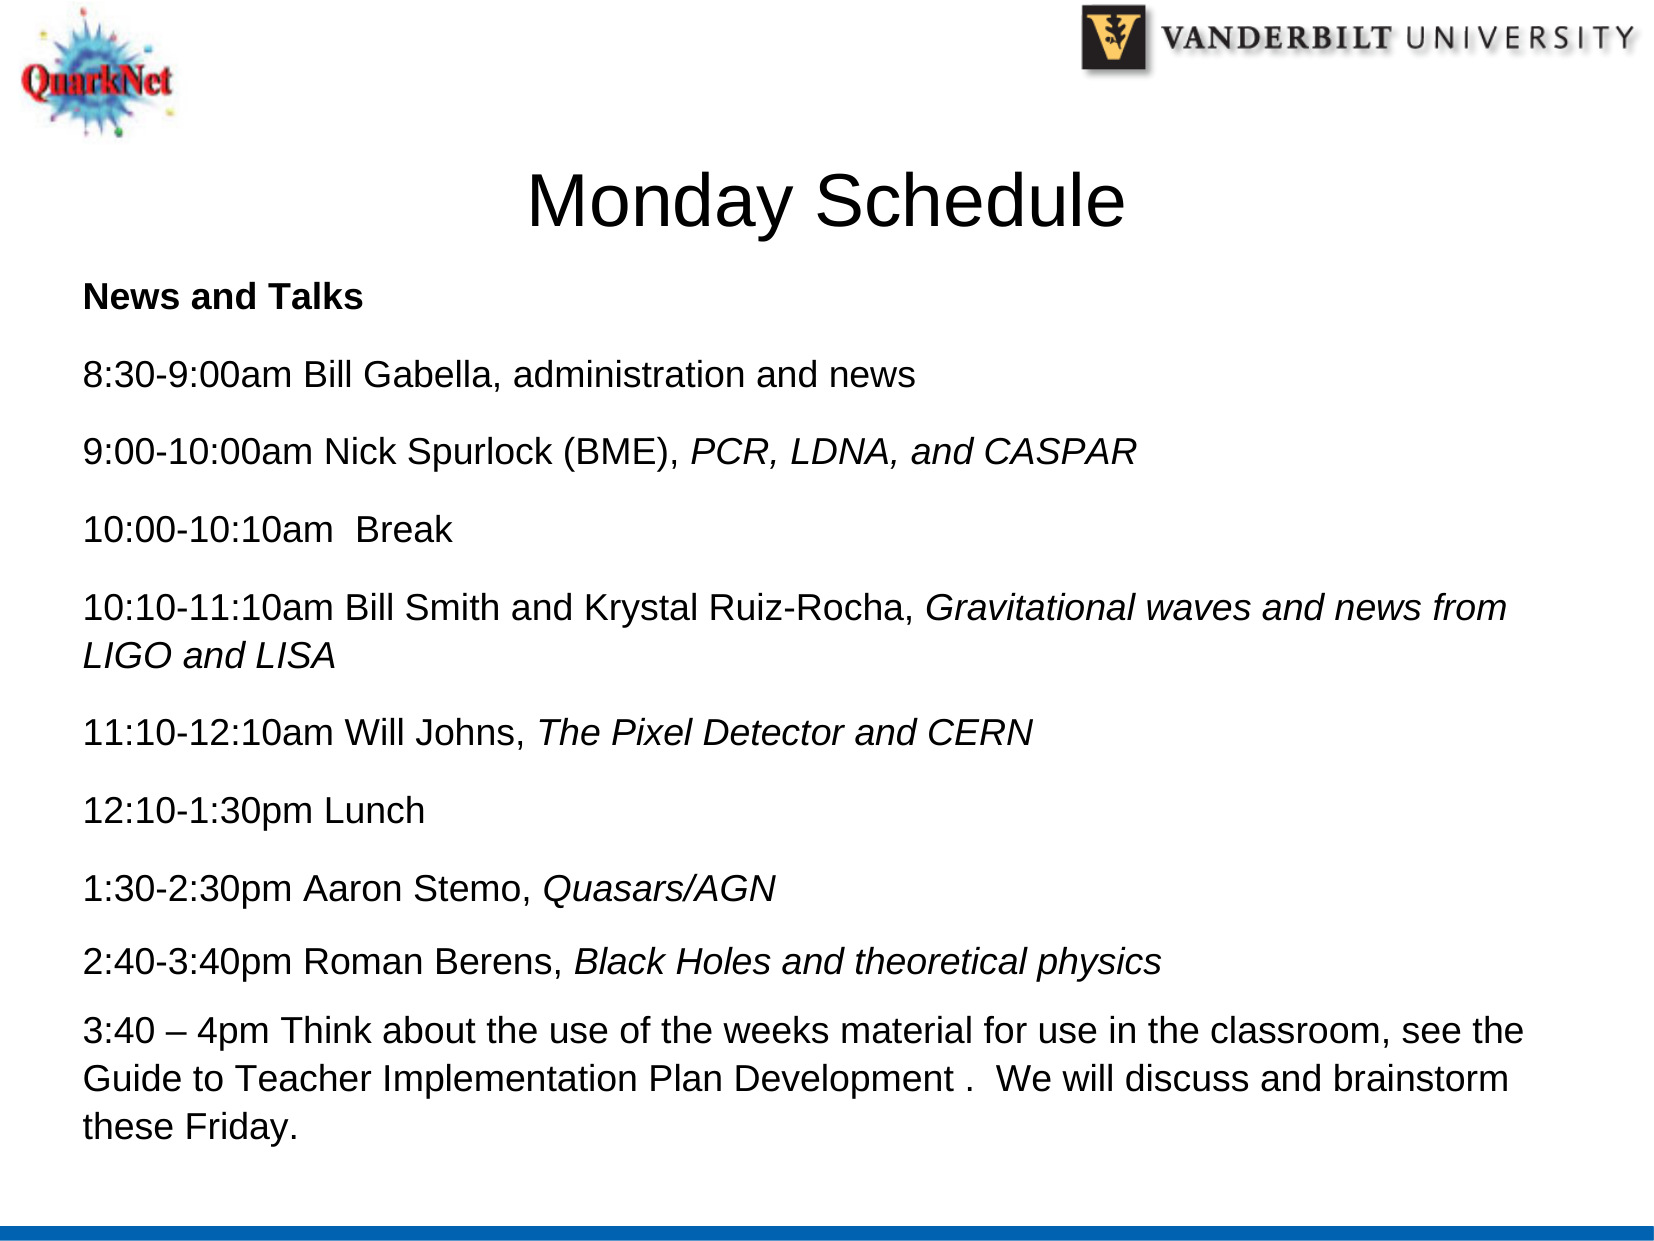

# Monday Schedule
News and Talks
8:30-9:00am Bill Gabella, administration and news
9:00-10:00am Nick Spurlock (BME), PCR, LDNA, and CASPAR
10:00-10:10am Break
10:10-11:10am Bill Smith and Krystal Ruiz-Rocha, Gravitational waves and news from LIGO and LISA
11:10-12:10am Will Johns, The Pixel Detector and CERN
12:10-1:30pm Lunch
1:30-2:30pm Aaron Stemo, Quasars/AGN
2:40-3:40pm Roman Berens, Black Holes and theoretical physics
3:40 – 4pm Think about the use of the weeks material for use in the classroom, see the Guide to Teacher Implementation Plan Development . We will discuss and brainstorm these Friday.